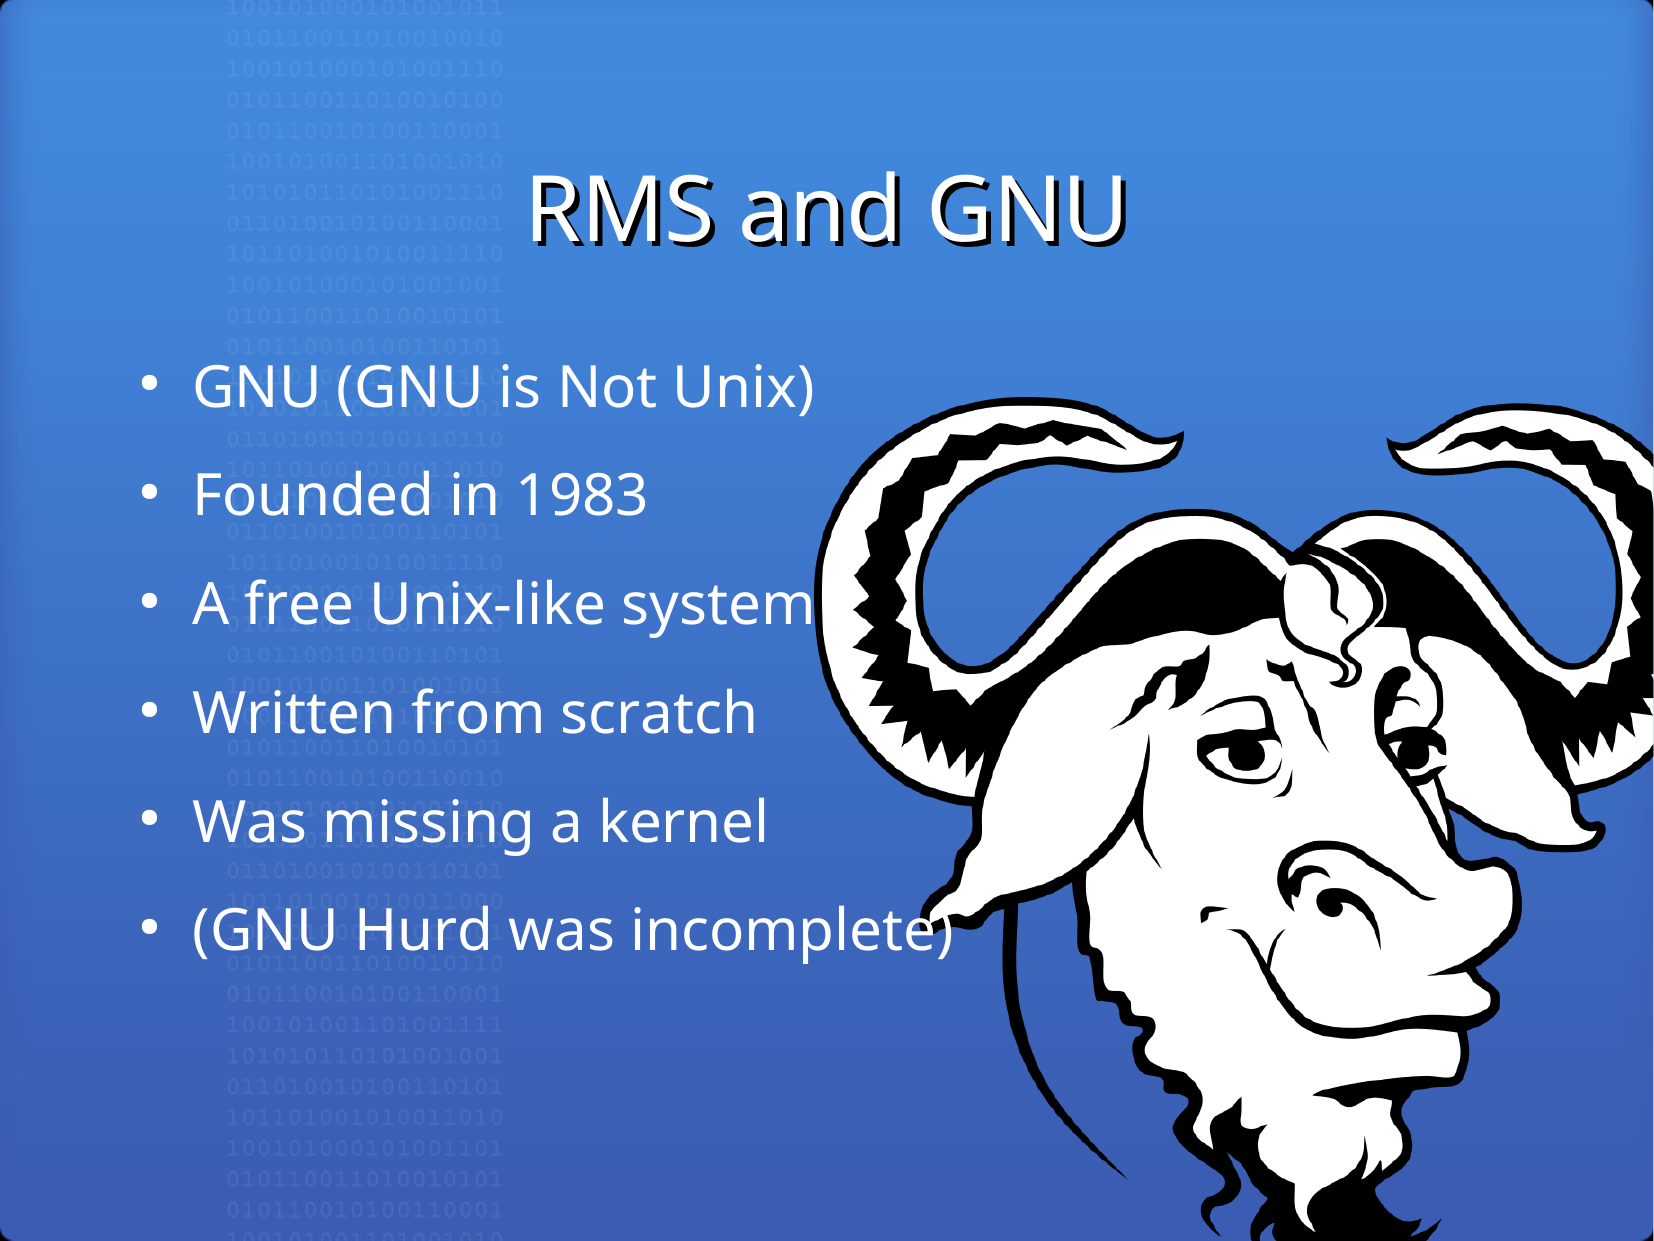

# RMS and GNU
GNU (GNU is Not Unix)
Founded in 1983
A free Unix-like system
Written from scratch
Was missing a kernel
(GNU Hurd was incomplete)